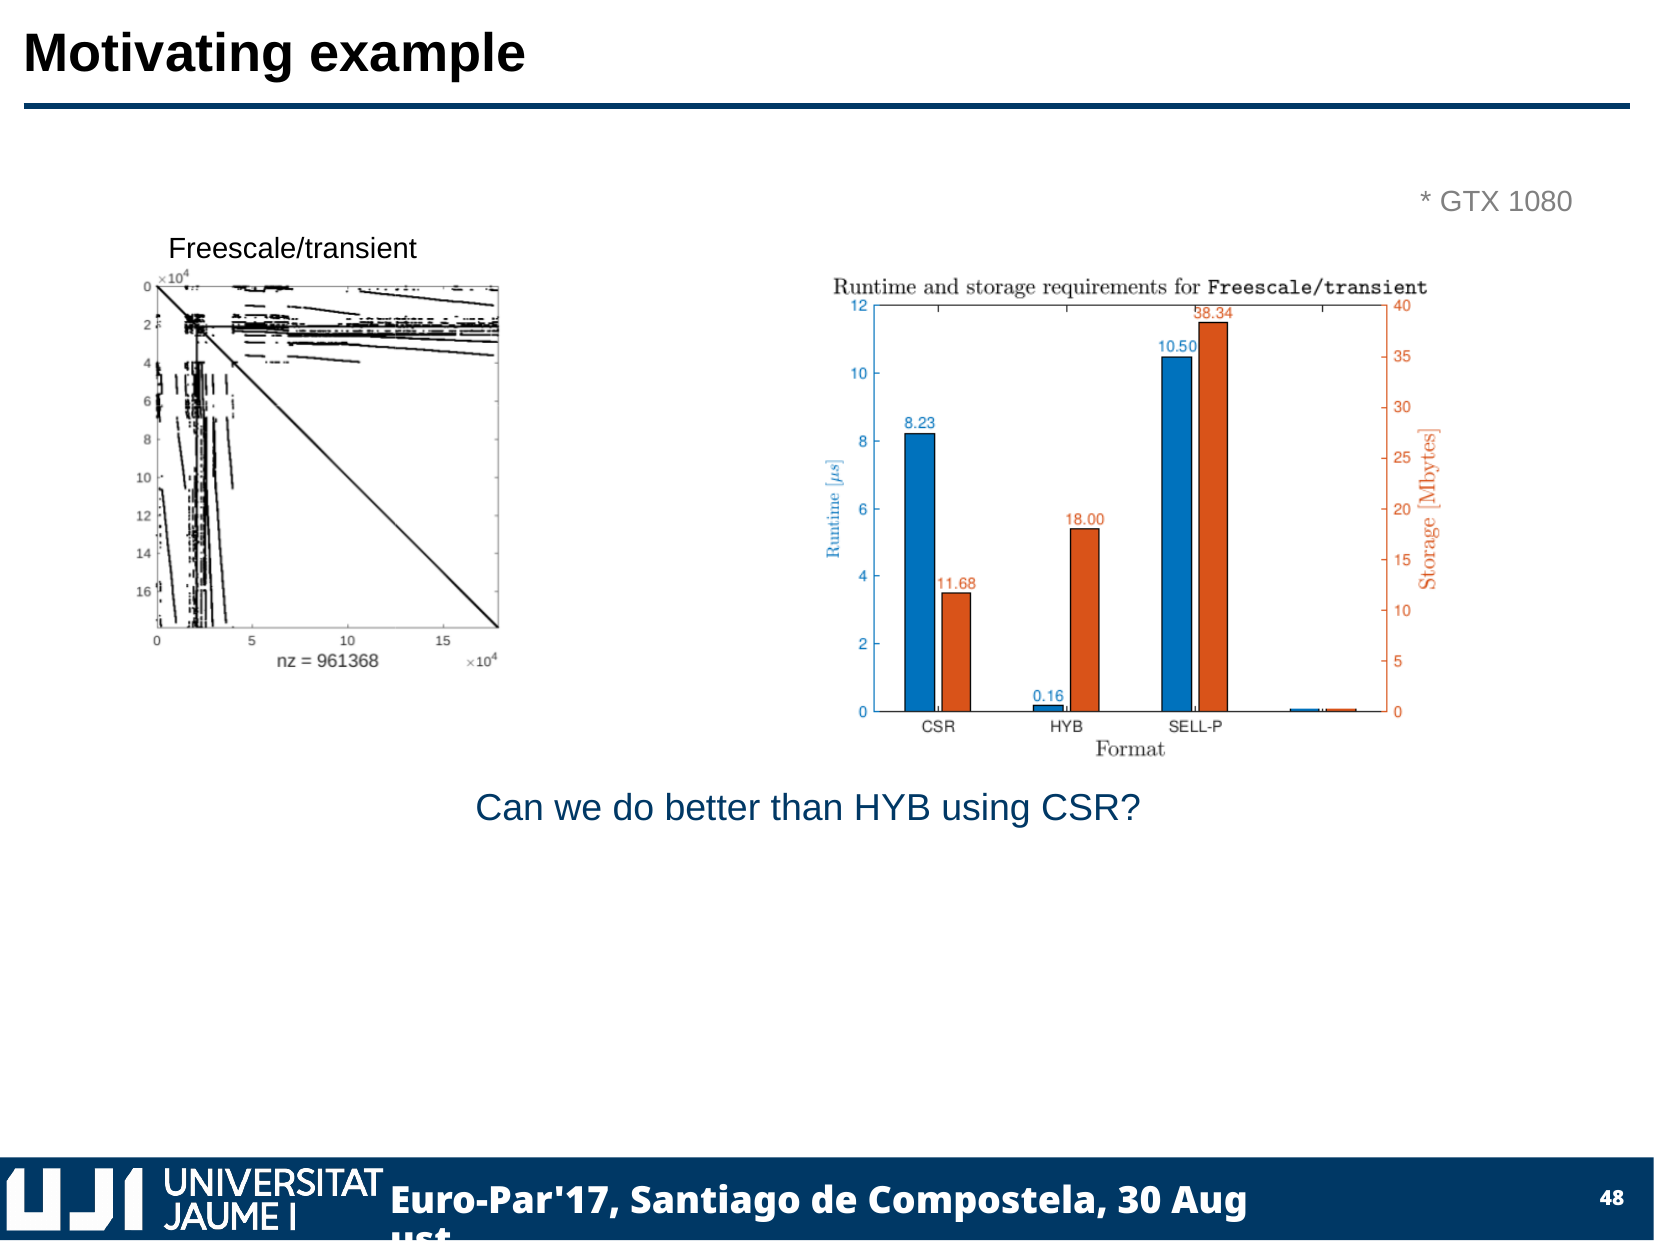

# Motivating example
* GTX 1080
Freescale/transient
Can we do better than HYB using CSR?
Euro-Par'17, Santiago de Compostela, 30 August
48